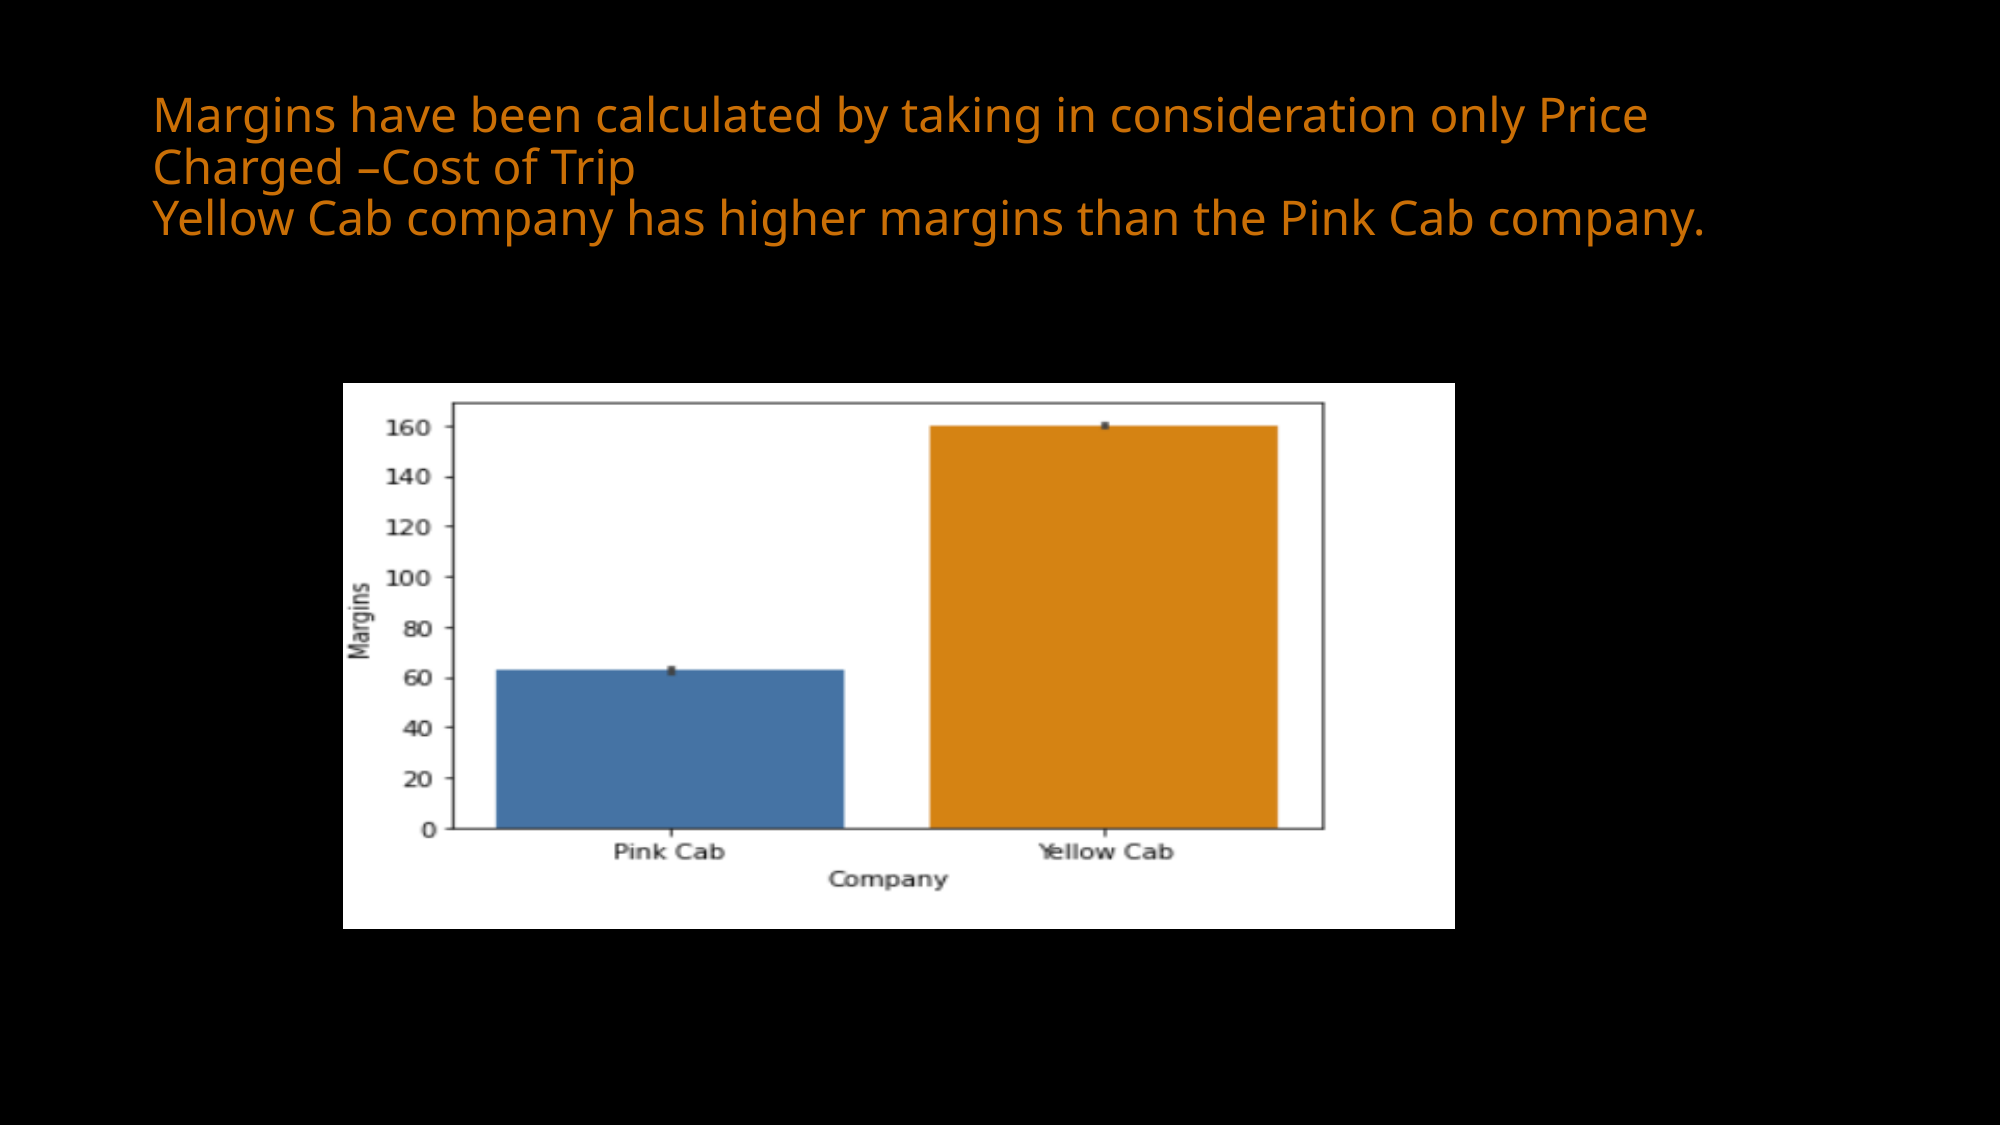

# Margins have been calculated by taking in consideration only Price Charged –Cost of Trip Yellow Cab company has higher margins than the Pink Cab company.